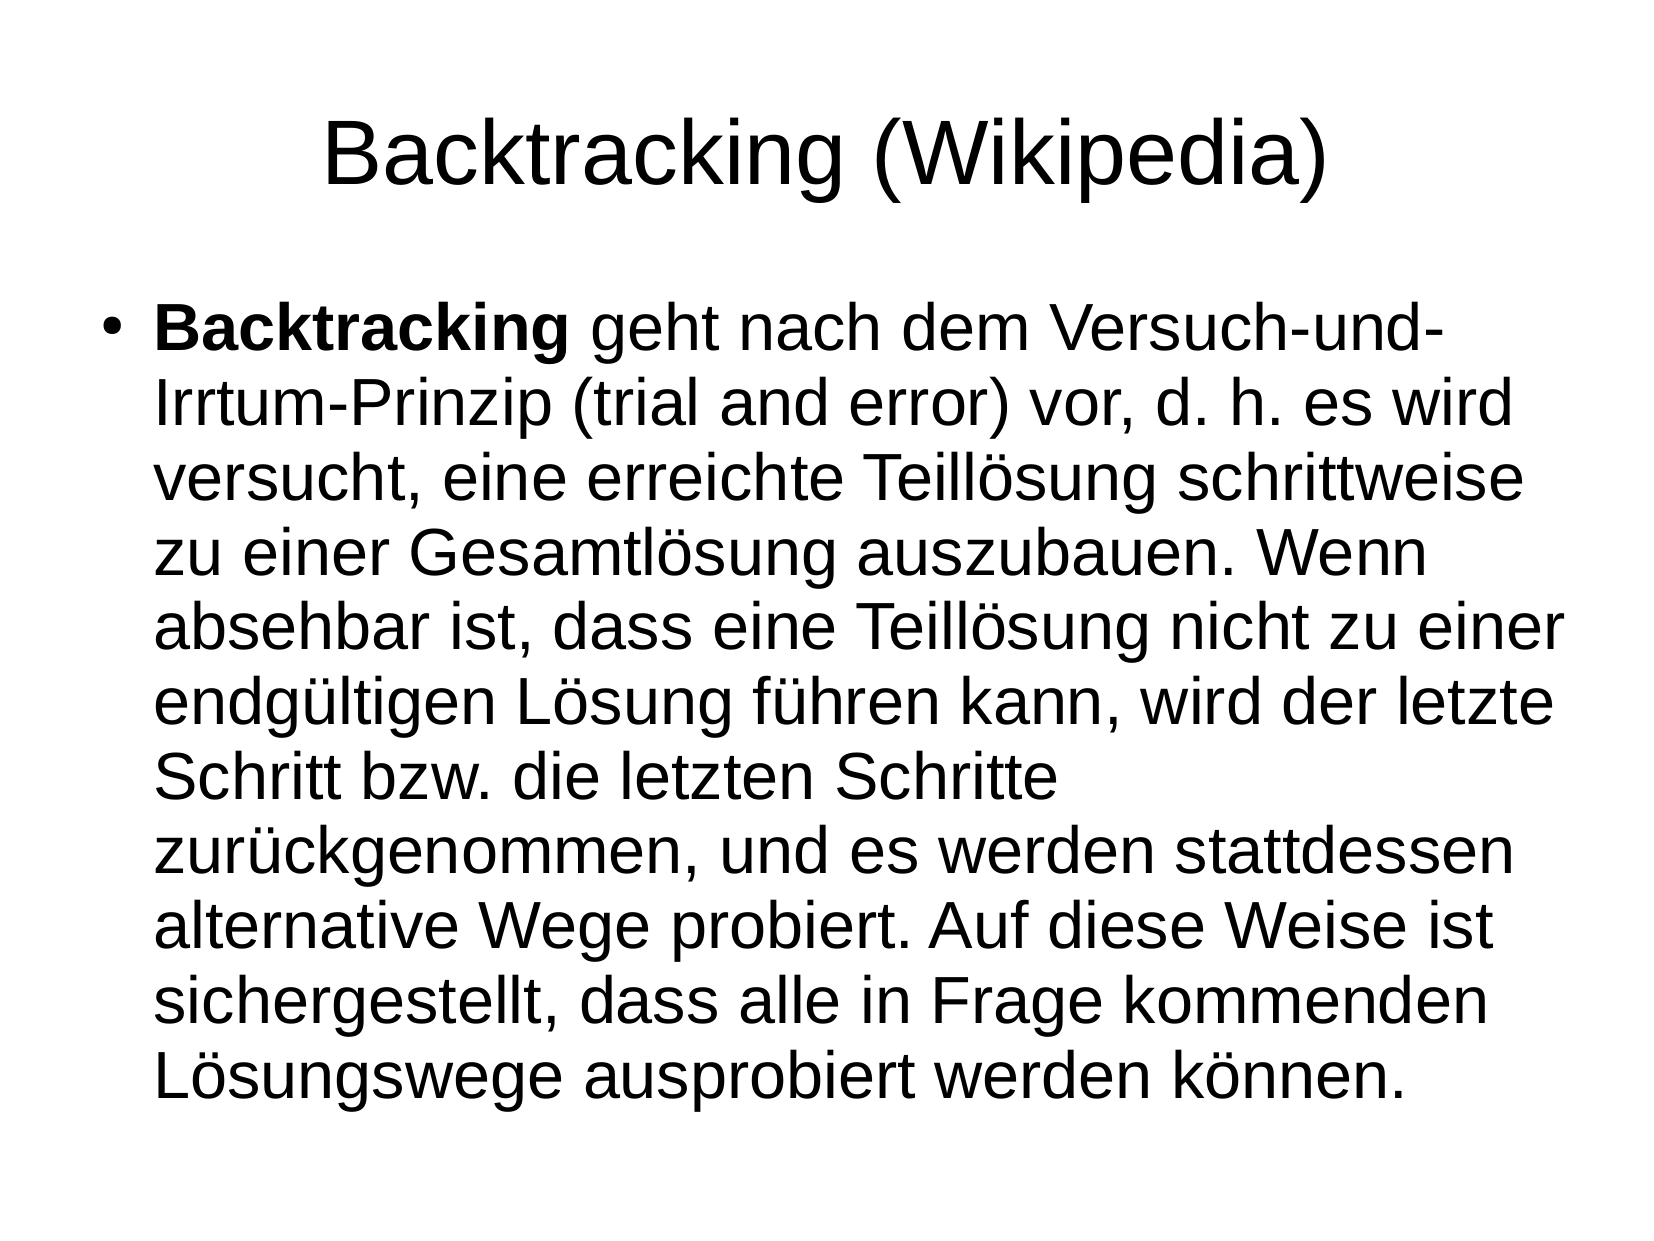

# Backtracking (Wikipedia)
Backtracking geht nach dem Versuch-und-Irrtum-Prinzip (trial and error) vor, d. h. es wird versucht, eine erreichte Teillösung schrittweise zu einer Gesamtlösung auszubauen. Wenn absehbar ist, dass eine Teillösung nicht zu einer endgültigen Lösung führen kann, wird der letzte Schritt bzw. die letzten Schritte zurückgenommen, und es werden stattdessen alternative Wege probiert. Auf diese Weise ist sichergestellt, dass alle in Frage kommenden Lösungswege ausprobiert werden können.